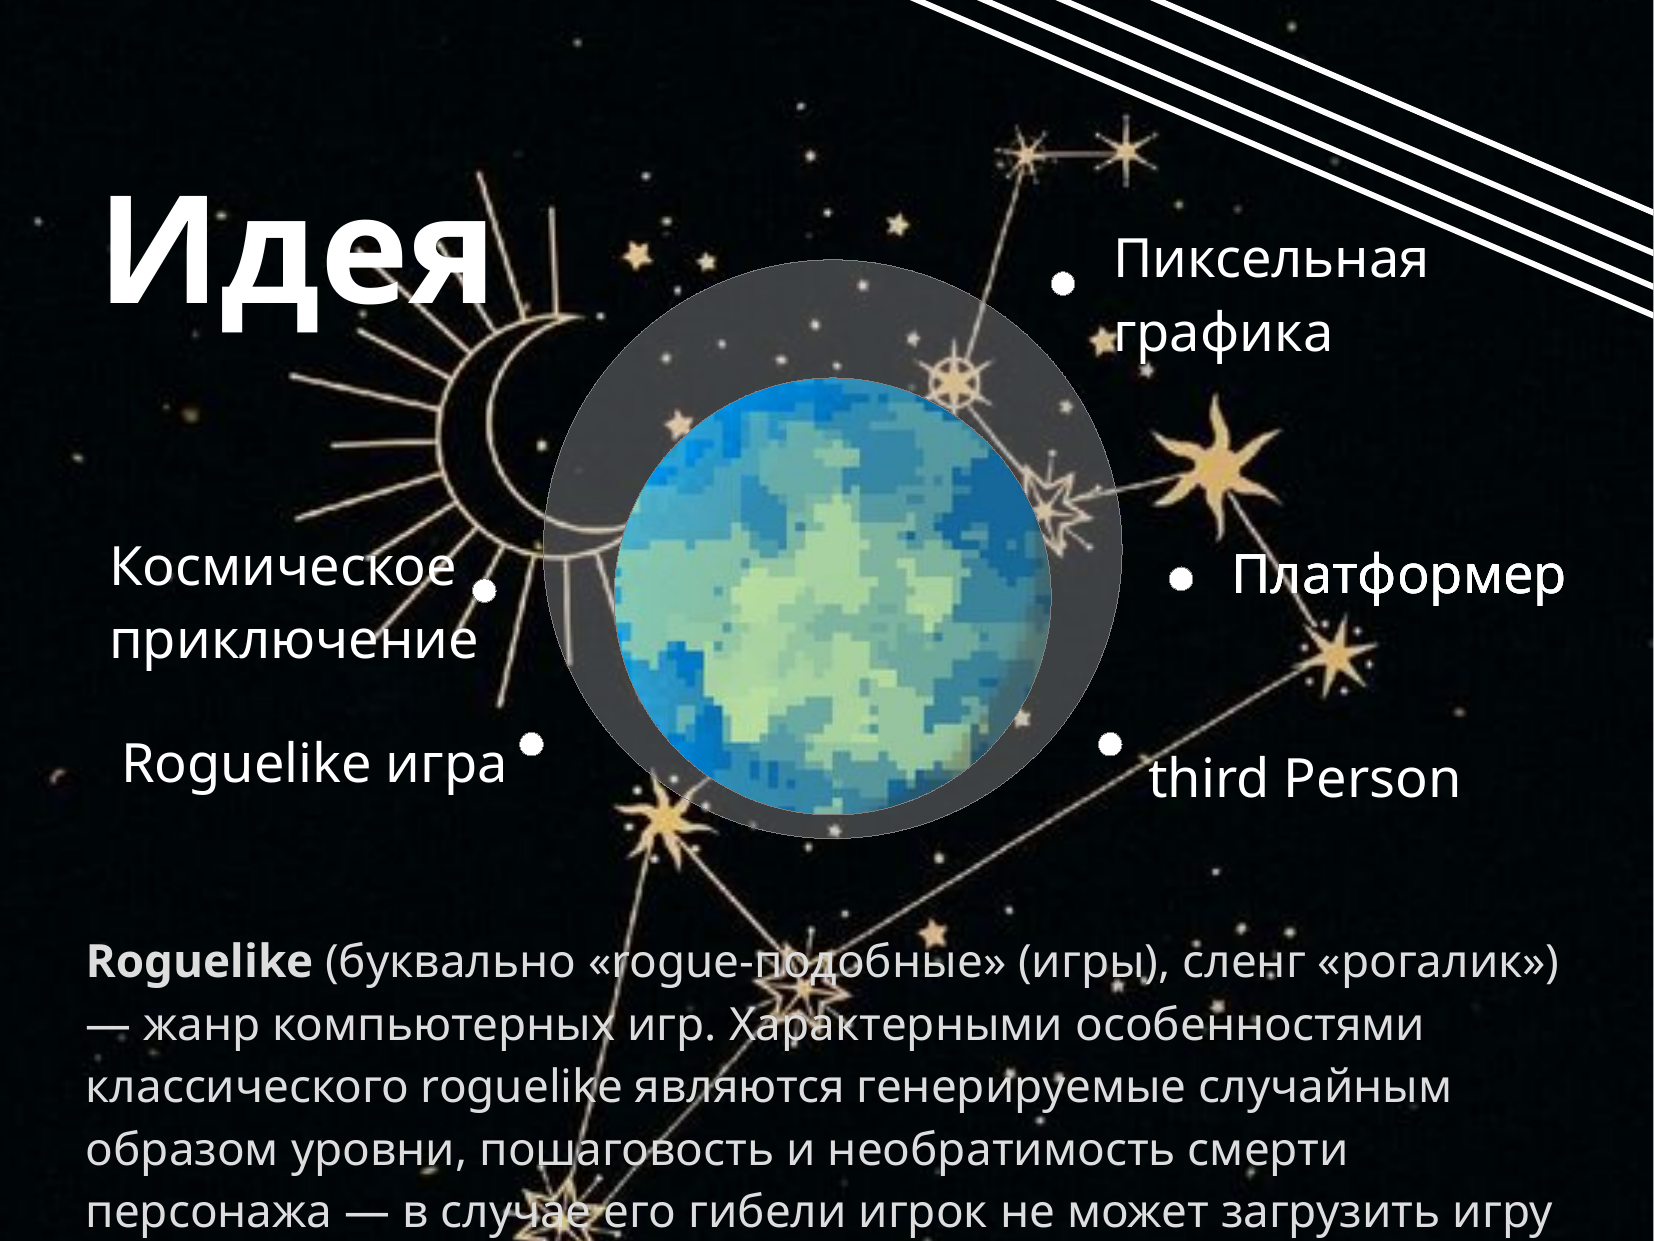

Идея
Пиксельная графика
Космическое приключение
Платформер
Платформер
Платформер
Roguelike игра
third Person
Roguelike (буквально «rogue-подобные» (игры), сленг «рогалик») — жанр компьютерных игр. Характерными особенностями классического roguelike являются генерируемые случайным образом уровни, пошаговость и необратимость смерти персонажа — в случае его гибели игрок не может загрузить игру и должен начать её заново.